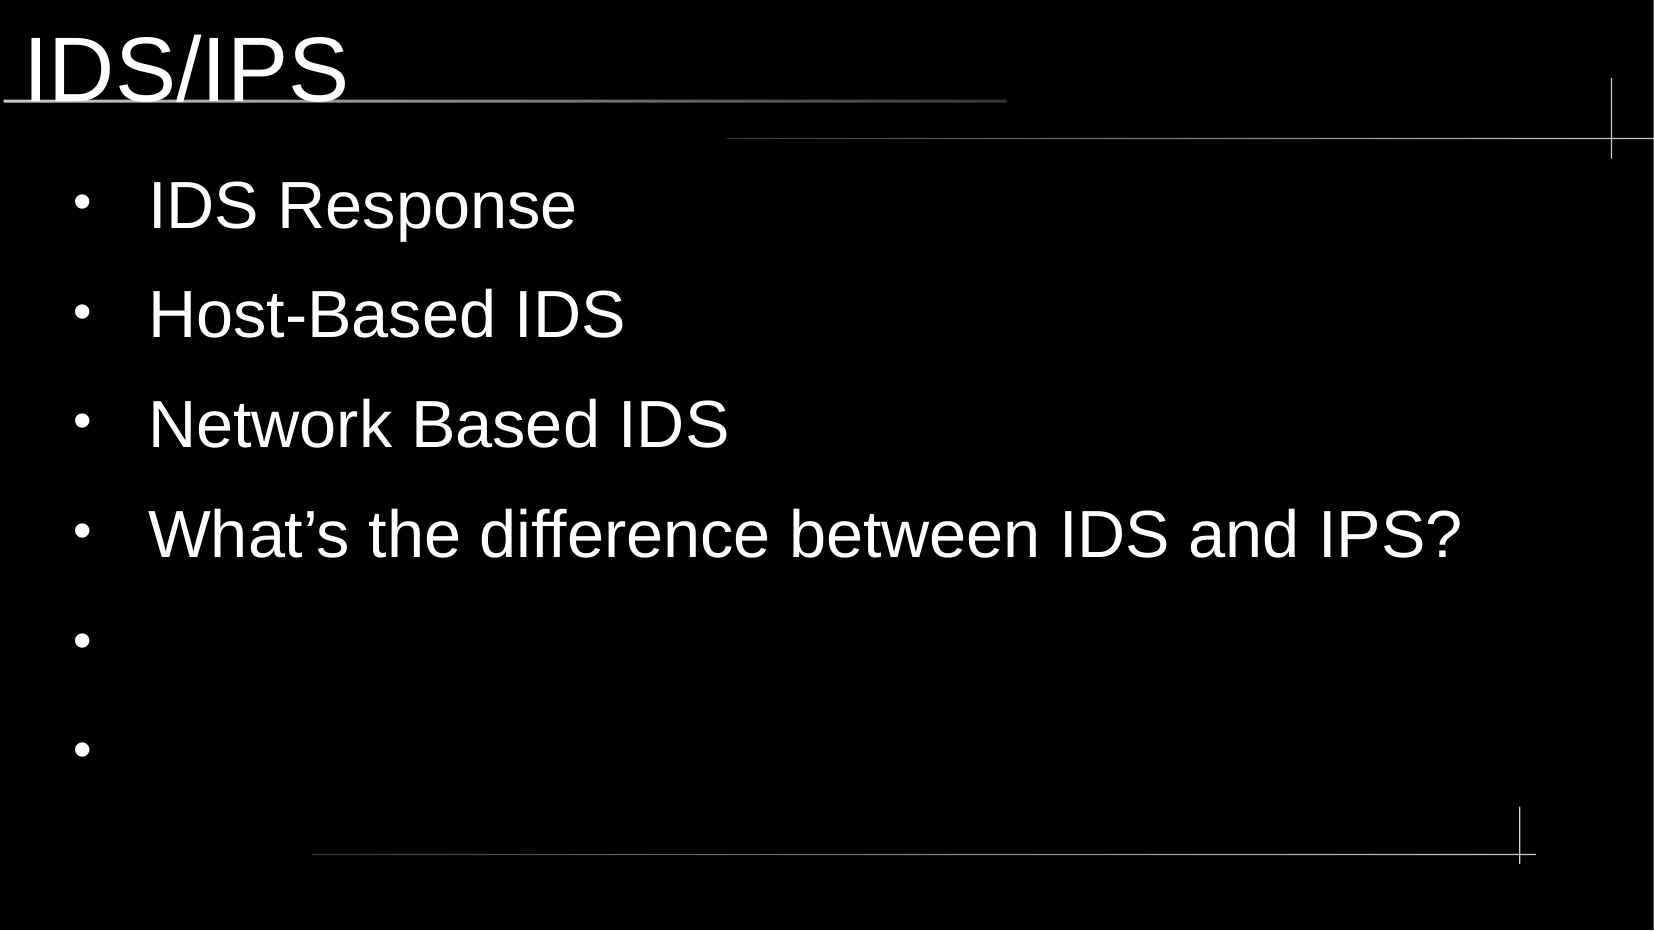

# IDS/IPS
IDS Response
Host-Based IDS
Network Based IDS
What’s the difference between IDS and IPS?